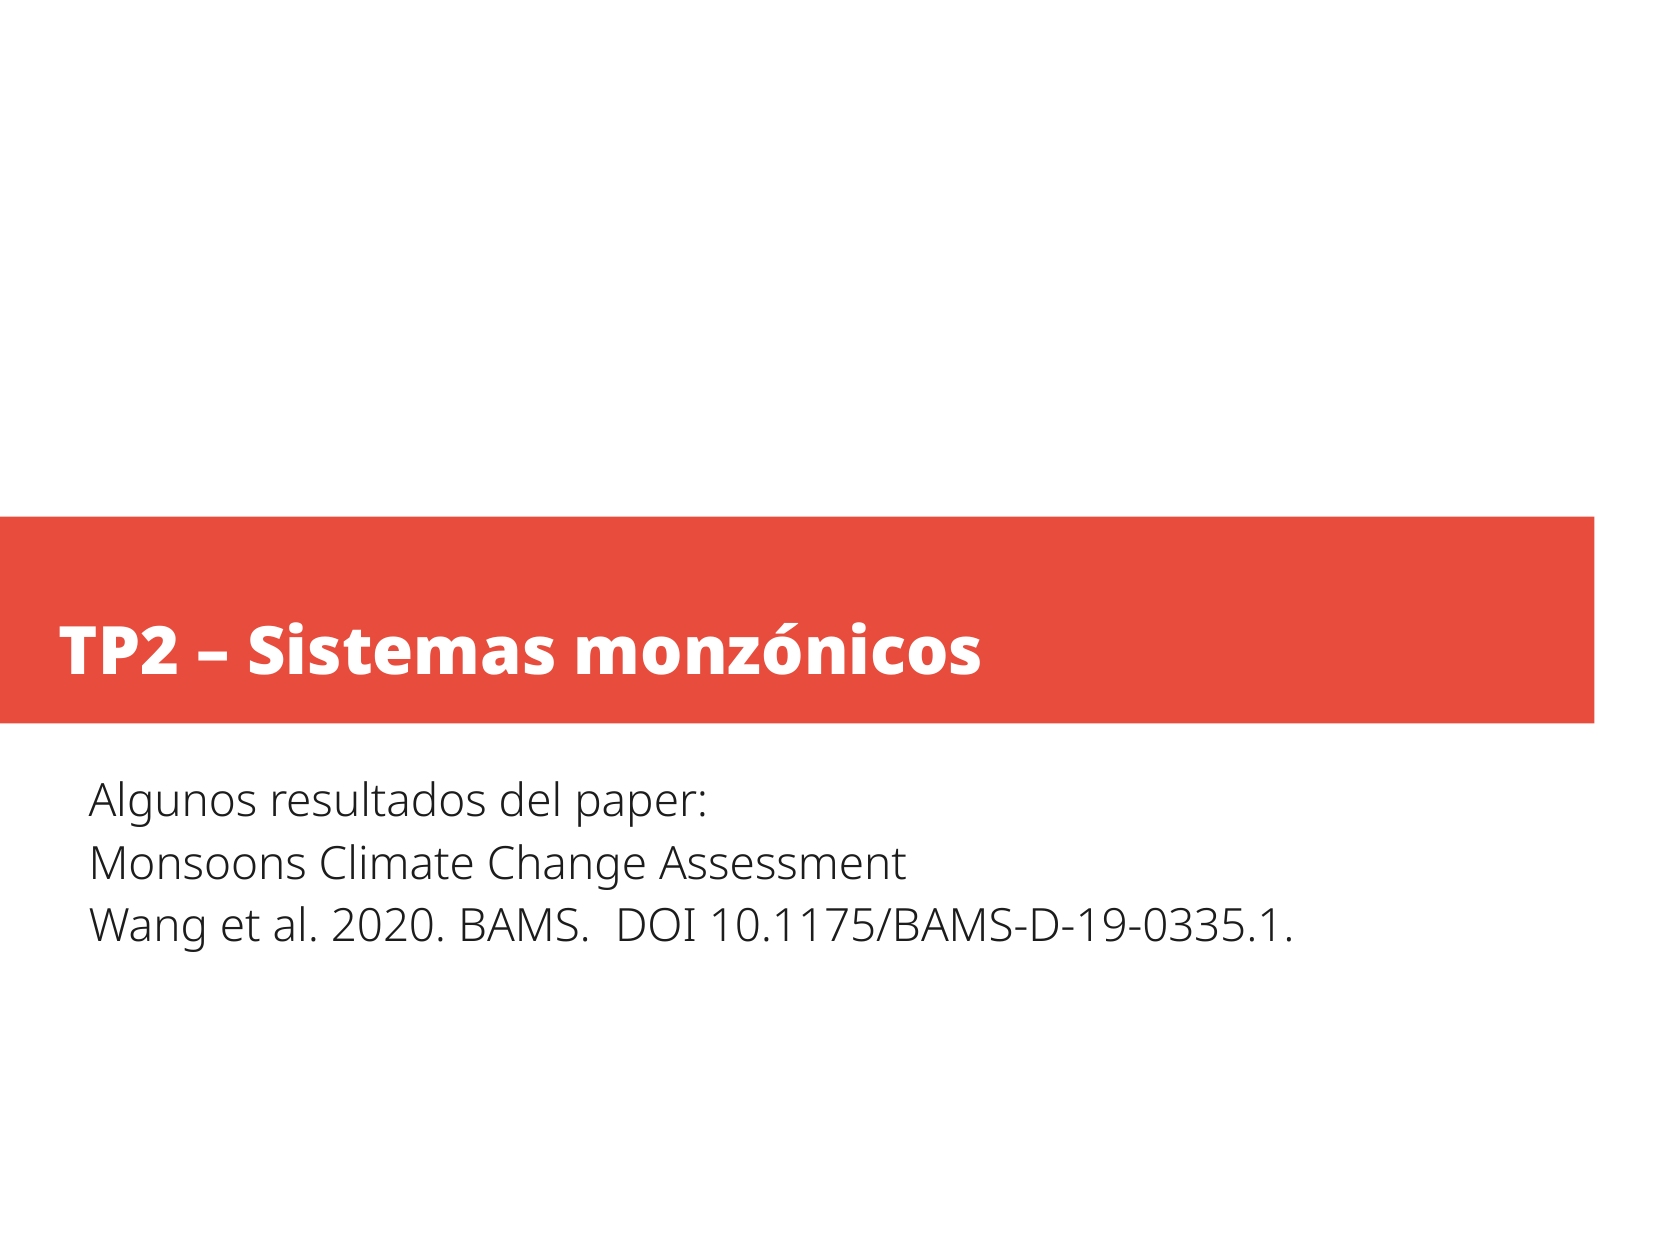

# TP2 – Sistemas monzónicos
Algunos resultados del paper:
Monsoons Climate Change Assessment
Wang et al. 2020. BAMS. DOI 10.1175/BAMS-D-19-0335.1.